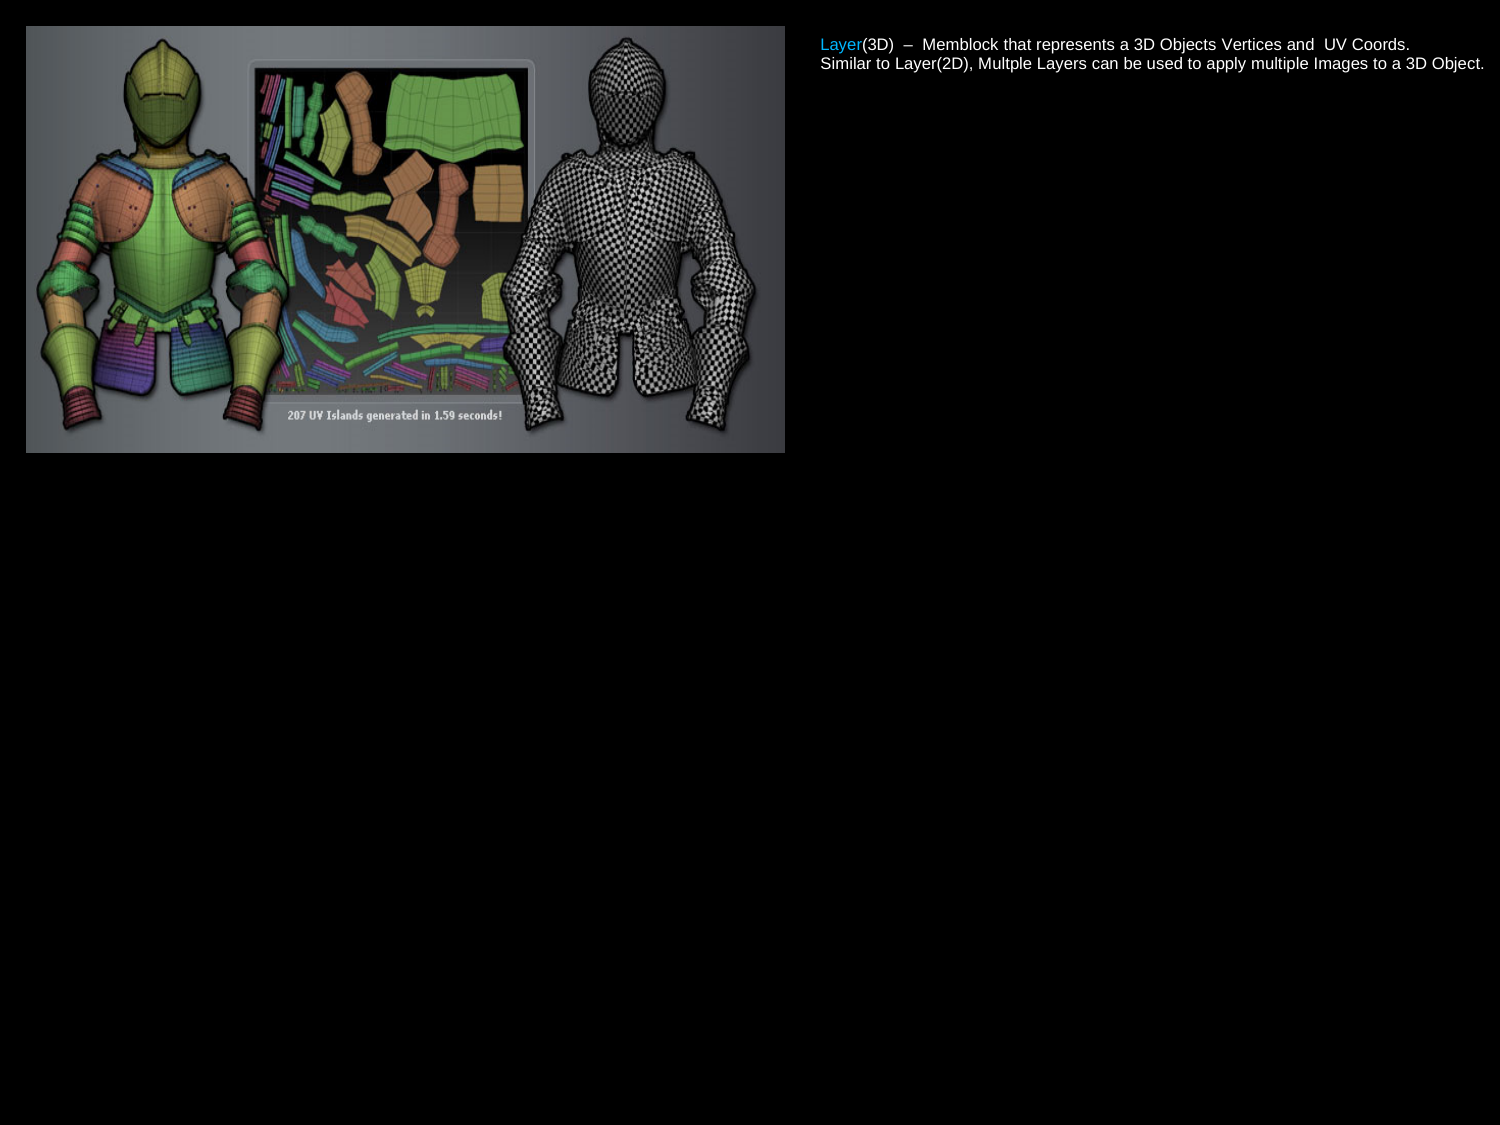

Layer(3D) – Memblock that represents a 3D Objects Vertices and UV Coords.
Similar to Layer(2D), Multple Layers can be used to apply multiple Images to a 3D Object.